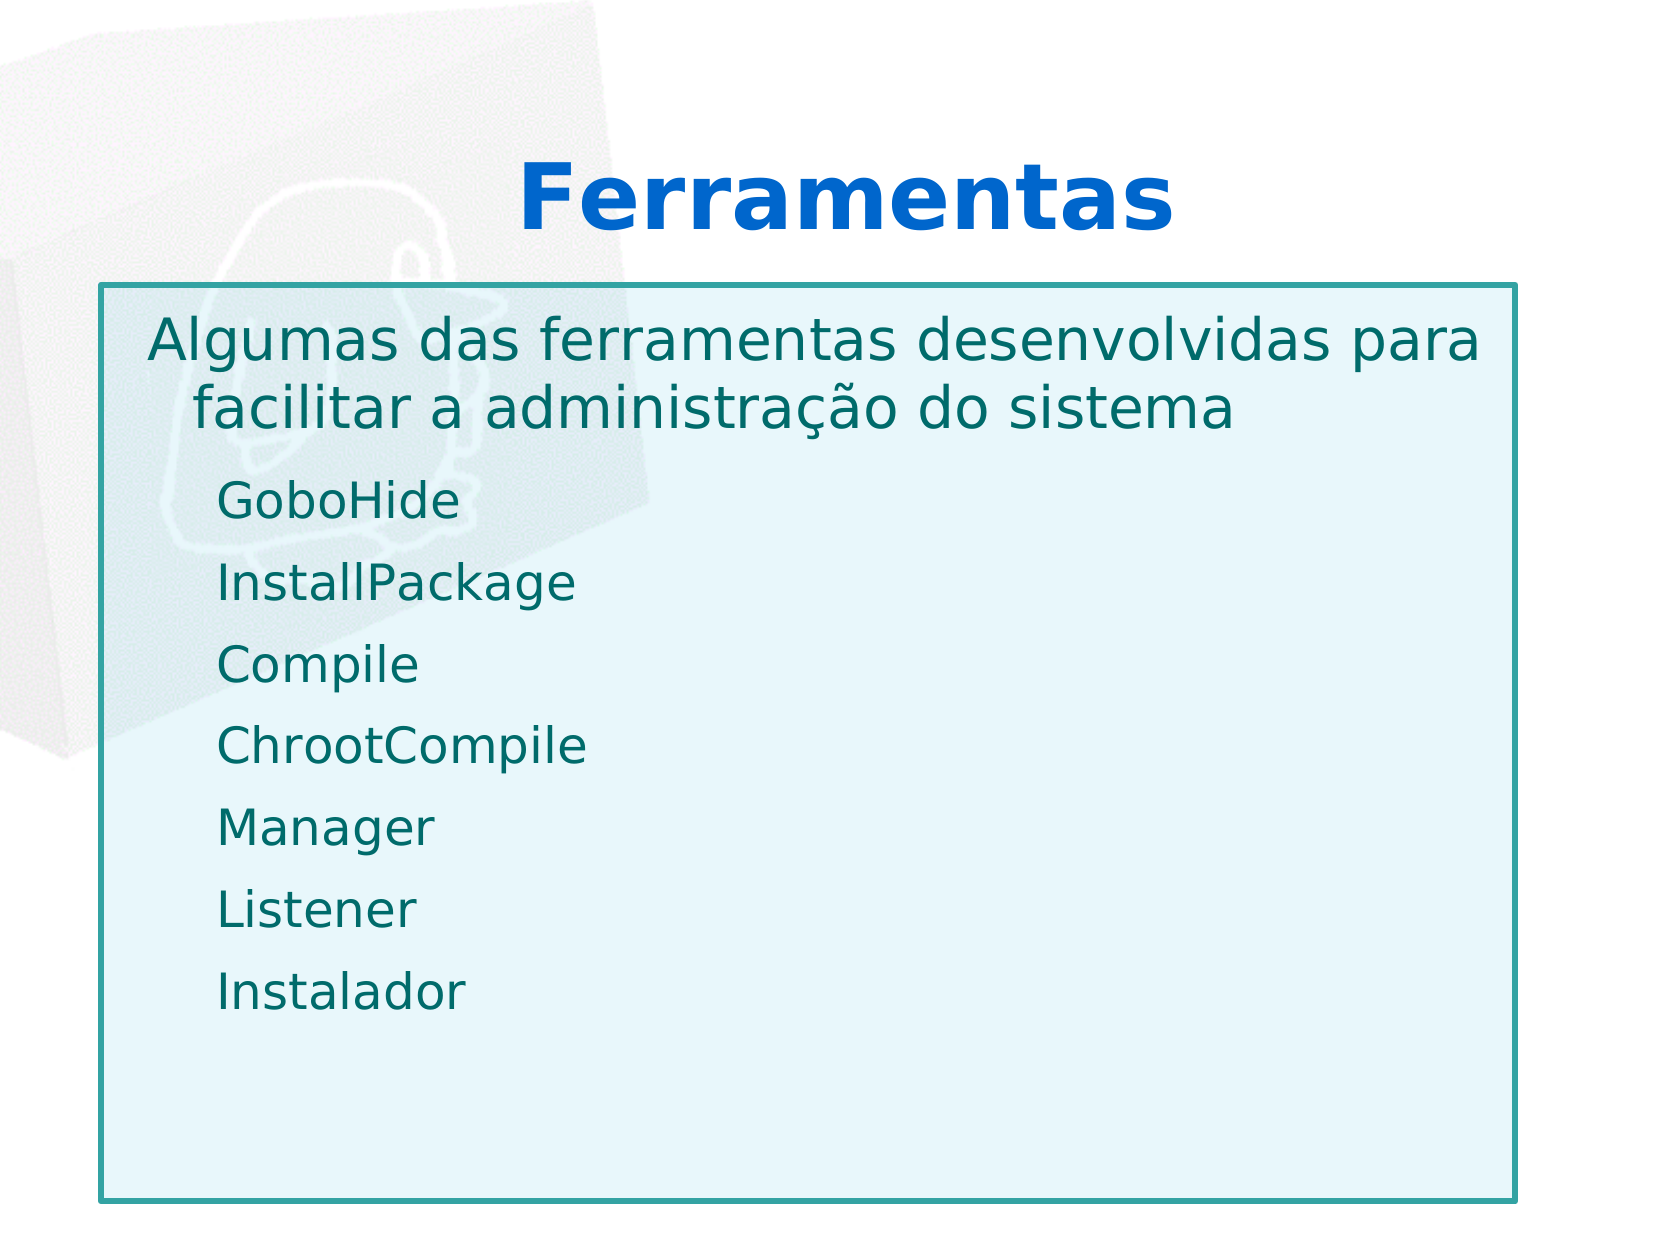

# Ferramentas
Algumas das ferramentas desenvolvidas para facilitar a administração do sistema
GoboHide
InstallPackage
Compile
ChrootCompile
Manager
Listener
Instalador